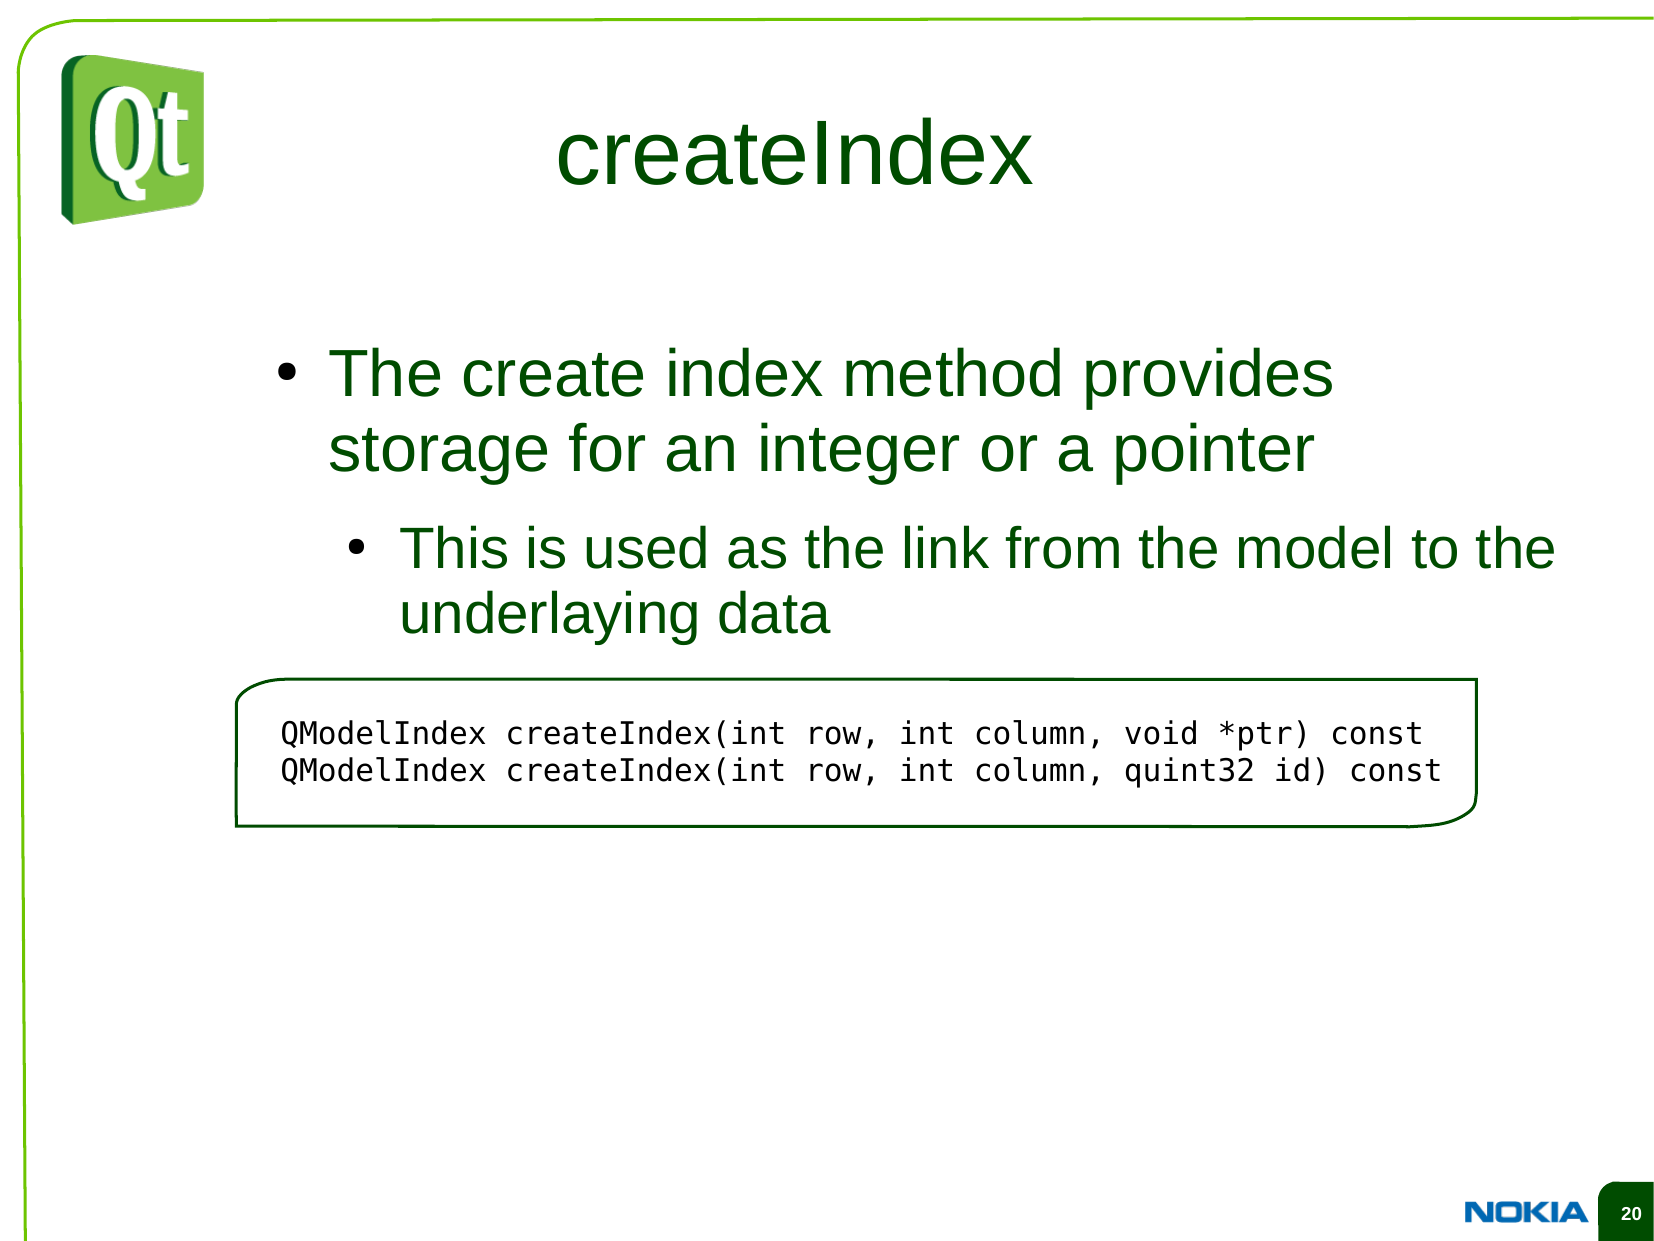

# createIndex
The create index method provides storage for an integer or a pointer
This is used as the link from the model to the underlaying data
QModelIndex createIndex(int row, int column, void *ptr) const
QModelIndex createIndex(int row, int column, quint32 id) const